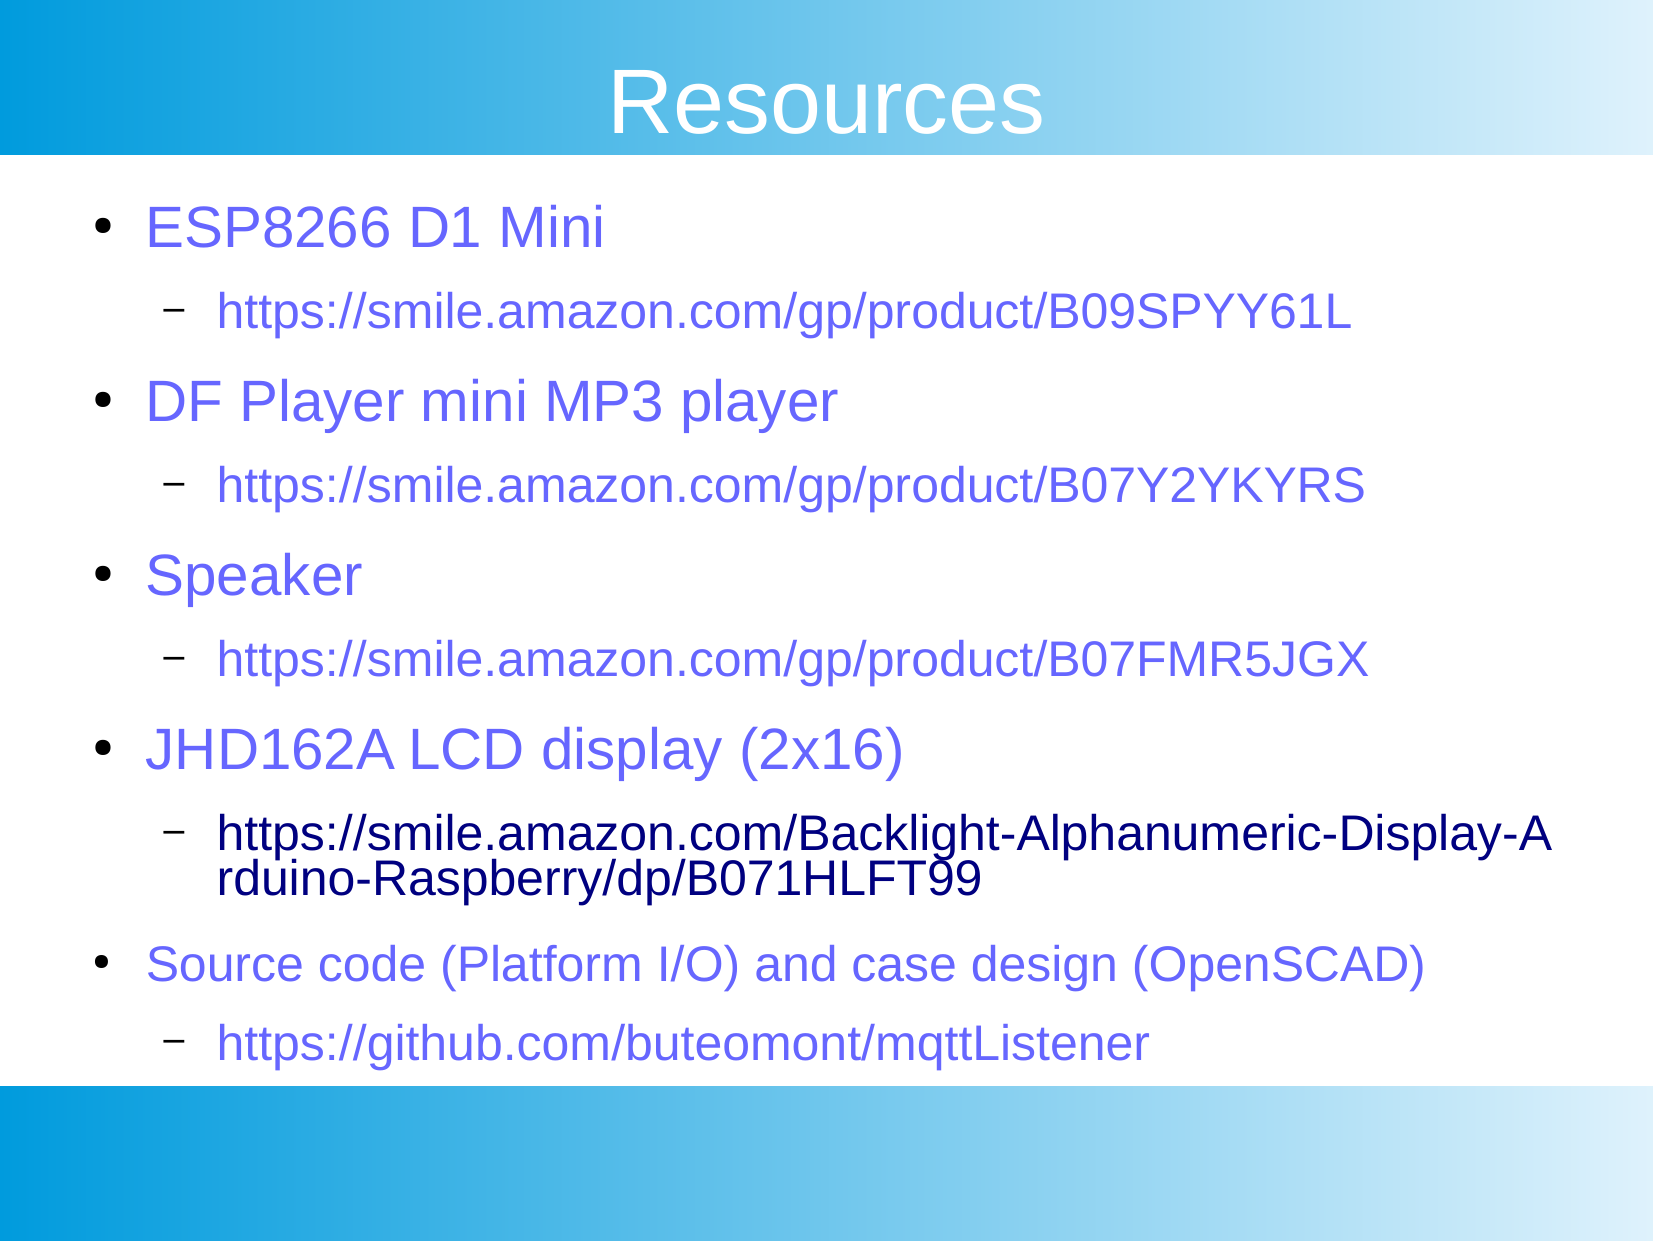

# Resources
ESP8266 D1 Mini
https://smile.amazon.com/gp/product/B09SPYY61L
DF Player mini MP3 player
https://smile.amazon.com/gp/product/B07Y2YKYRS
Speaker
https://smile.amazon.com/gp/product/B07FMR5JGX
JHD162A LCD display (2x16)
https://smile.amazon.com/Backlight-Alphanumeric-Display-Arduino-Raspberry/dp/B071HLFT99
Source code (Platform I/O) and case design (OpenSCAD)
https://github.com/buteomont/mqttListener